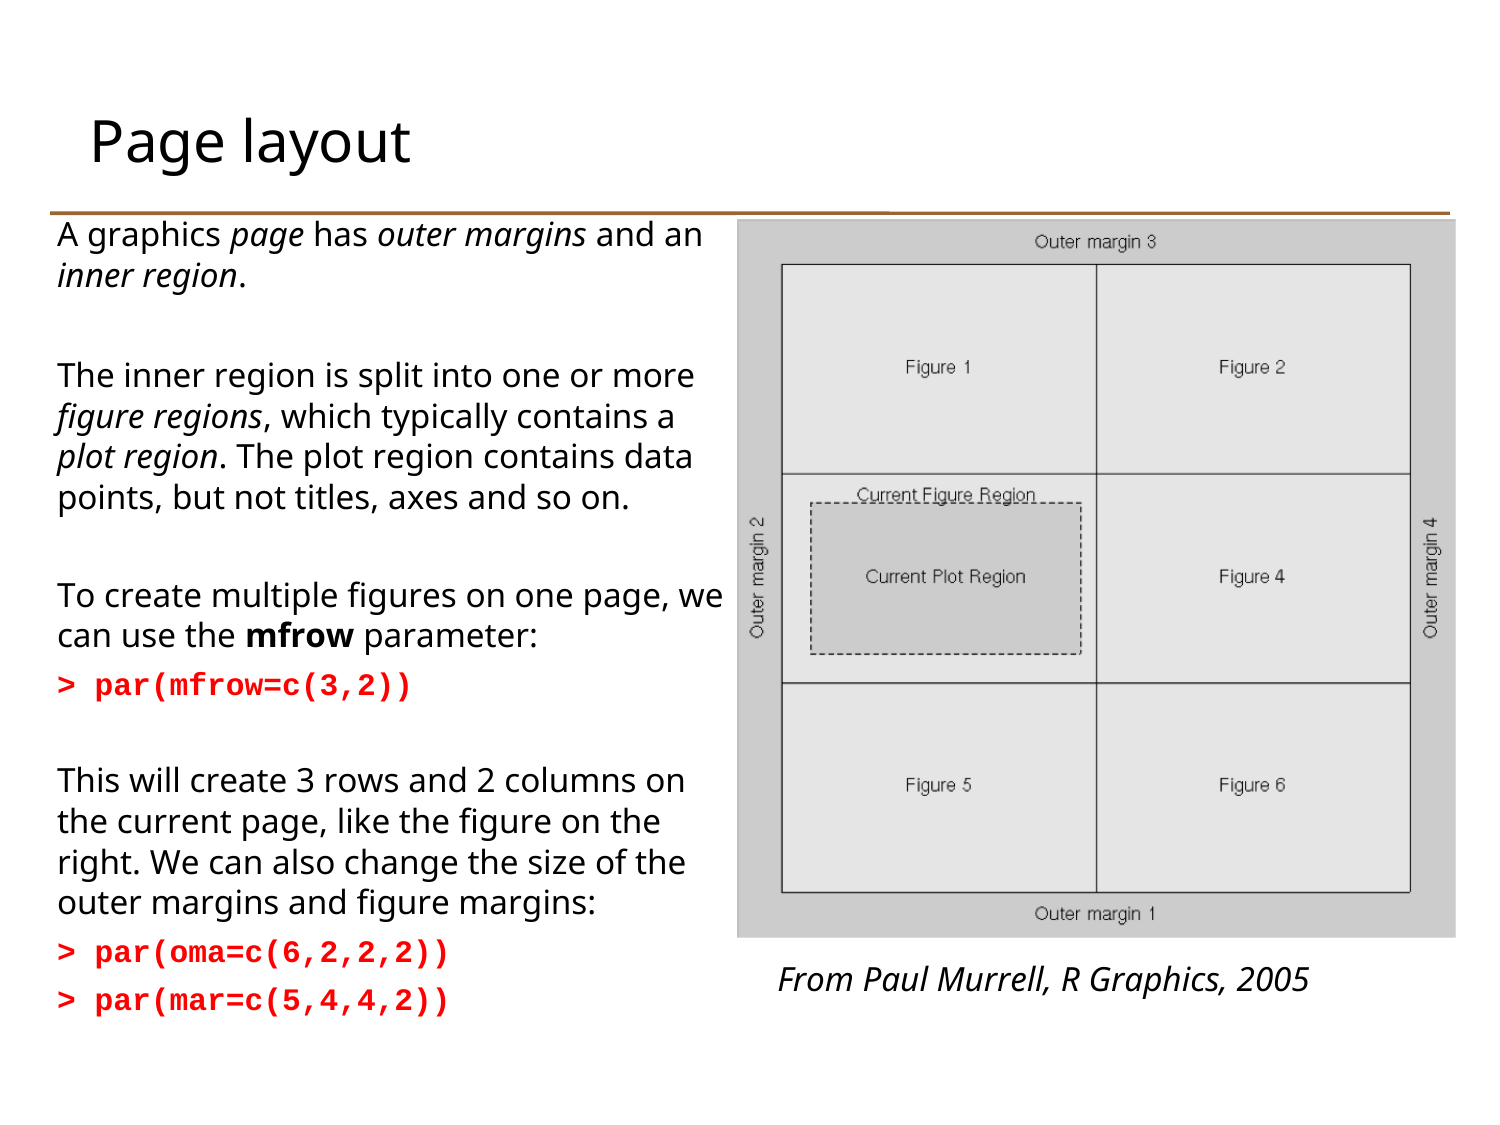

Page layout
A graphics page has outer margins and an inner region.
The inner region is split into one or more figure regions, which typically contains a plot region. The plot region contains data points, but not titles, axes and so on.
To create multiple figures on one page, we can use the mfrow parameter:
> par(mfrow=c(3,2))
This will create 3 rows and 2 columns on the current page, like the figure on the right. We can also change the size of the outer margins and figure margins:
> par(oma=c(6,2,2,2))
> par(mar=c(5,4,4,2))
From Paul Murrell, R Graphics, 2005